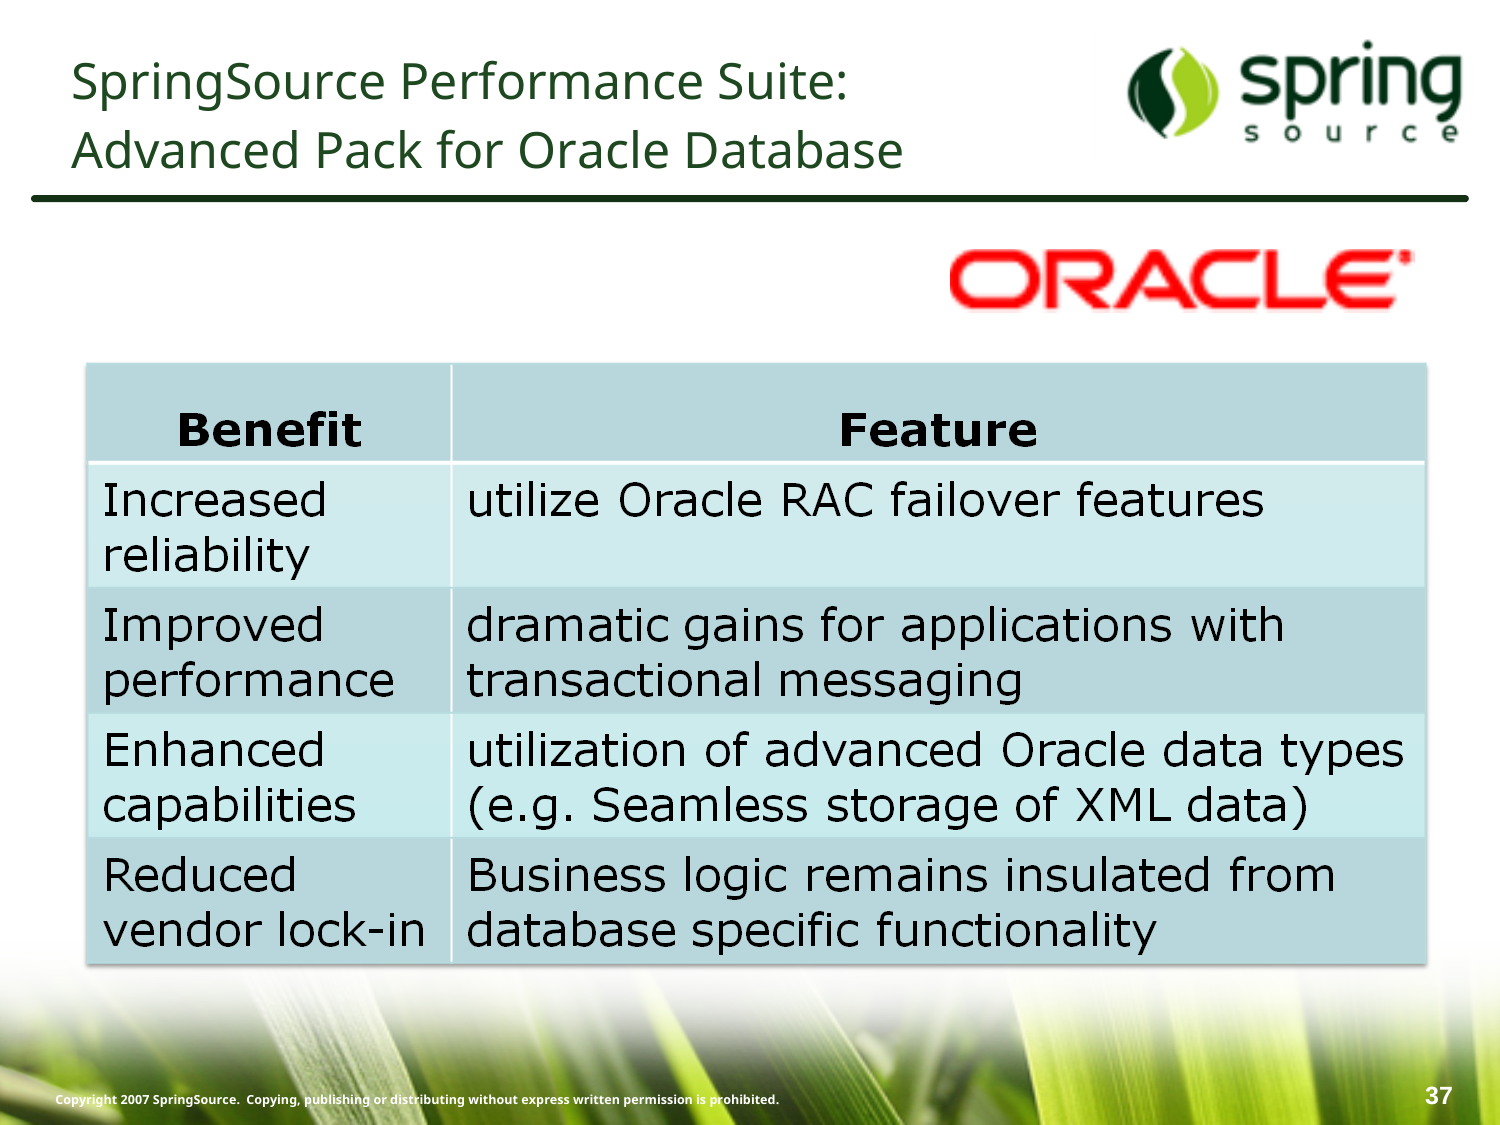

# SpringSource Performance Suite: Advanced Pack for Oracle Database